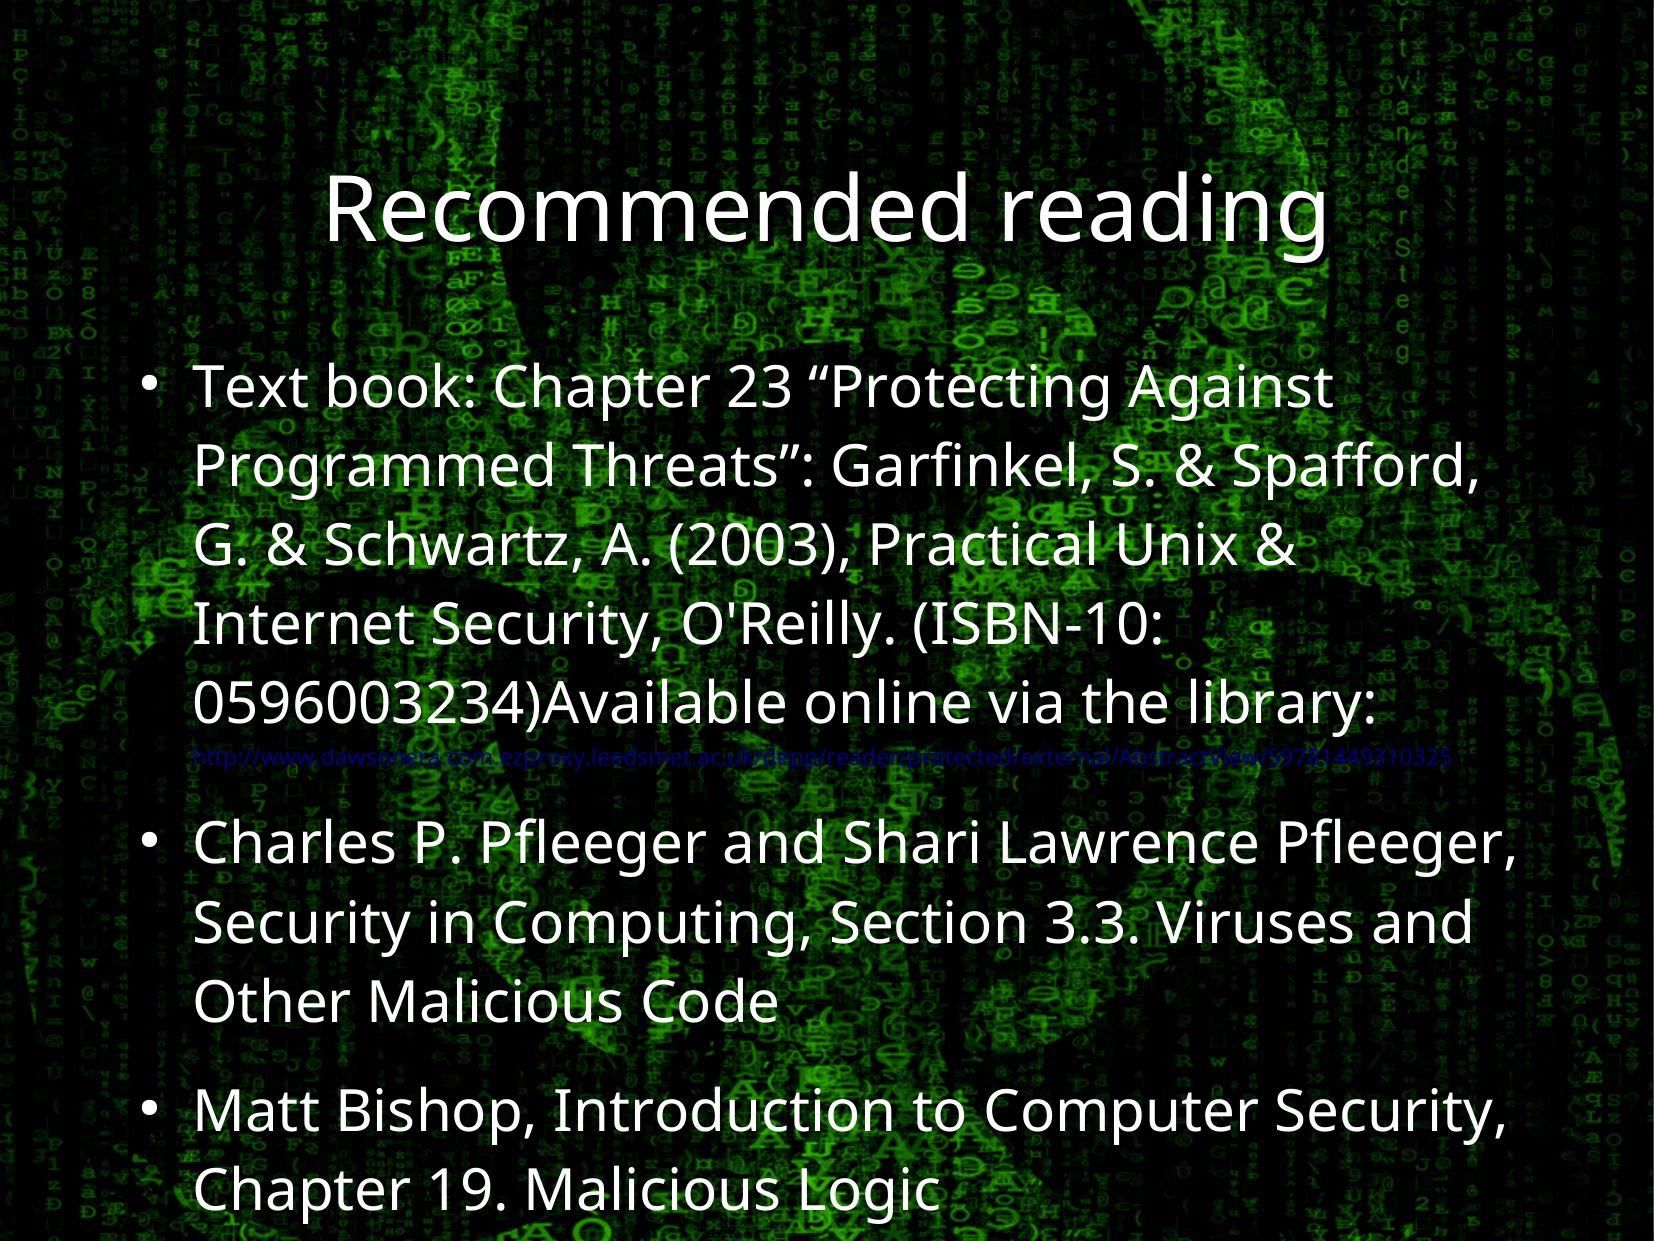

# Recommended reading
Text book: Chapter 23 “Protecting Against Programmed Threats”: Garfinkel, S. & Spafford, G. & Schwartz, A. (2003), Practical Unix & Internet Security, O'Reilly. (ISBN-10: 0596003234)Available online via the library: http://www.dawsonera.com.ezproxy.leedsmet.ac.uk/depp/reader/protected/external/AbstractView/S9781449310325
Charles P. Pfleeger and Shari Lawrence Pfleeger, Security in Computing, Section 3.3. Viruses and Other Malicious Code
Matt Bishop, Introduction to Computer Security, Chapter 19. Malicious Logic